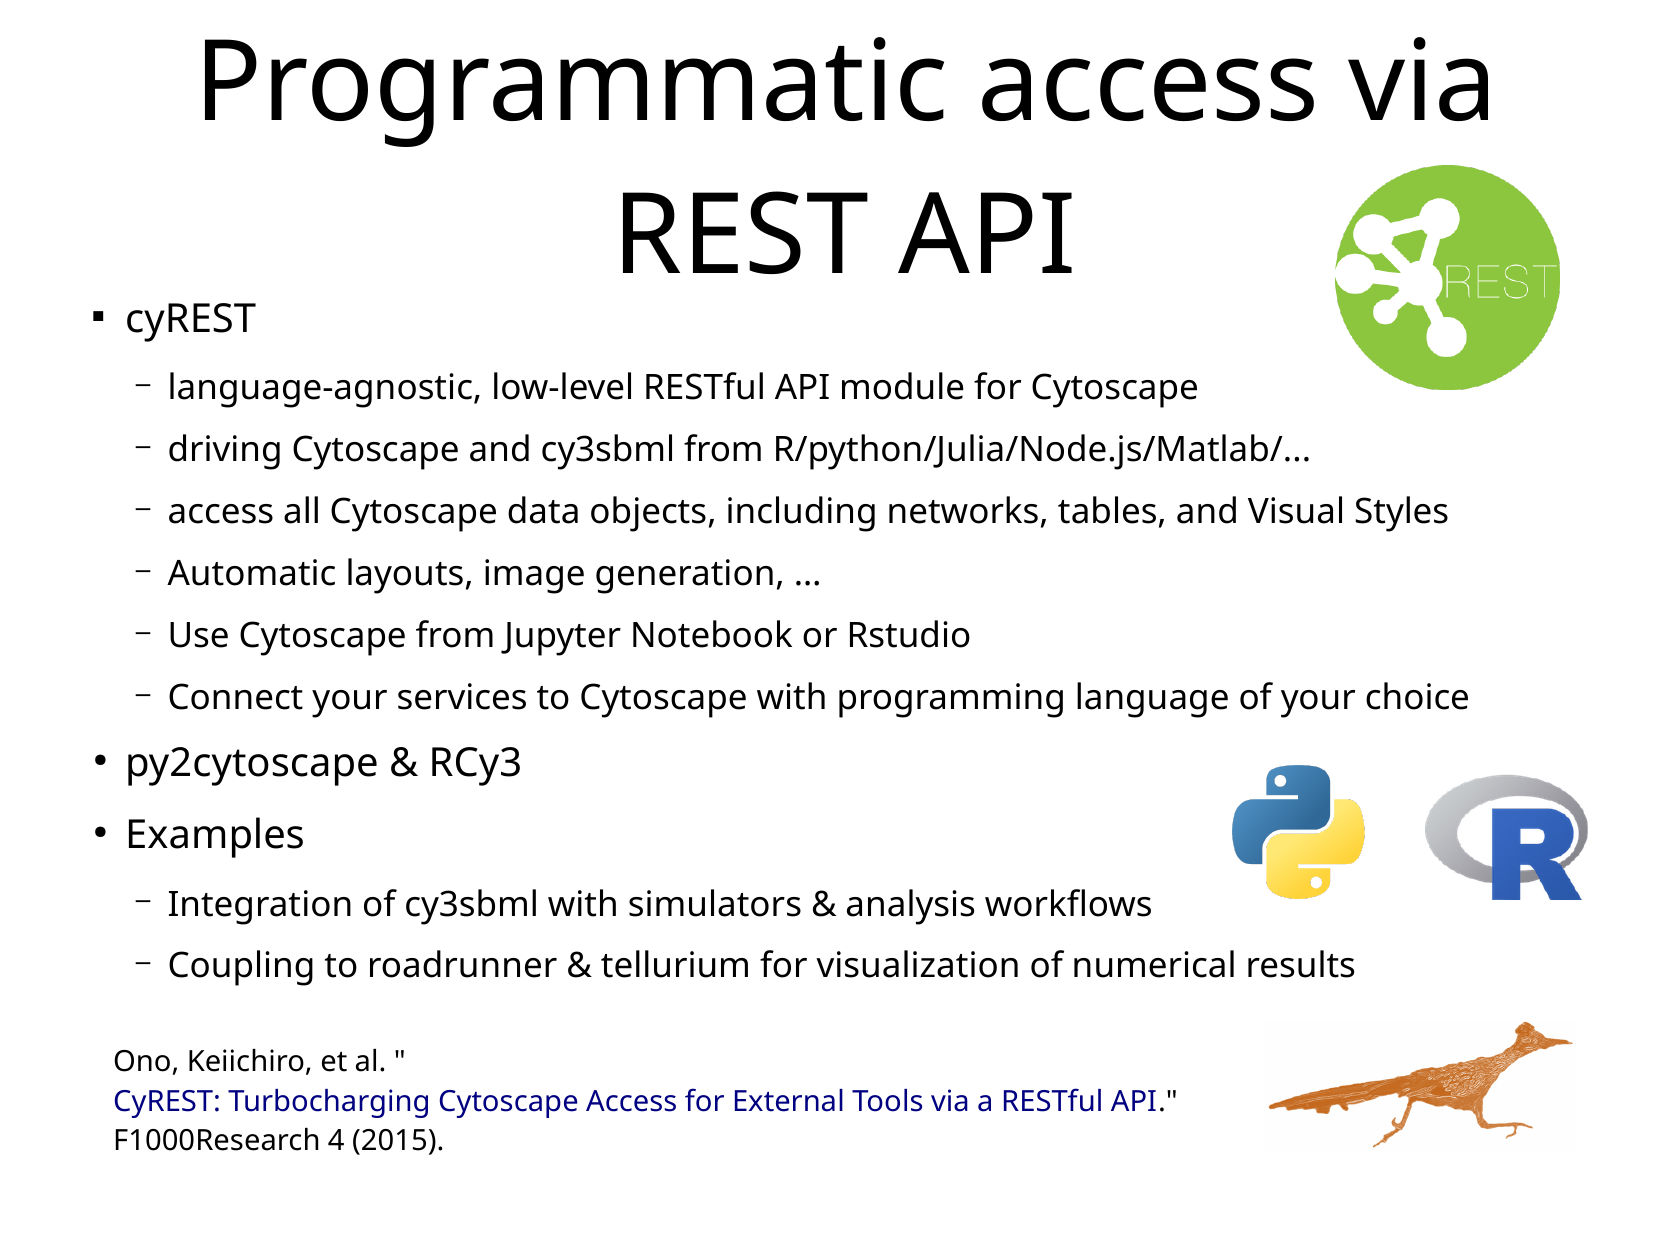

# Programmatic access via REST API
cyREST
language-agnostic, low-level RESTful API module for Cytoscape
driving Cytoscape and cy3sbml from R/python/Julia/Node.js/Matlab/...
access all Cytoscape data objects, including networks, tables, and Visual Styles
Automatic layouts, image generation, …
Use Cytoscape from Jupyter Notebook or Rstudio
Connect your services to Cytoscape with programming language of your choice
py2cytoscape & RCy3
Examples
Integration of cy3sbml with simulators & analysis workflows
Coupling to roadrunner & tellurium for visualization of numerical results
Ono, Keiichiro, et al. "CyREST: Turbocharging Cytoscape Access for External Tools via a RESTful API." F1000Research 4 (2015).